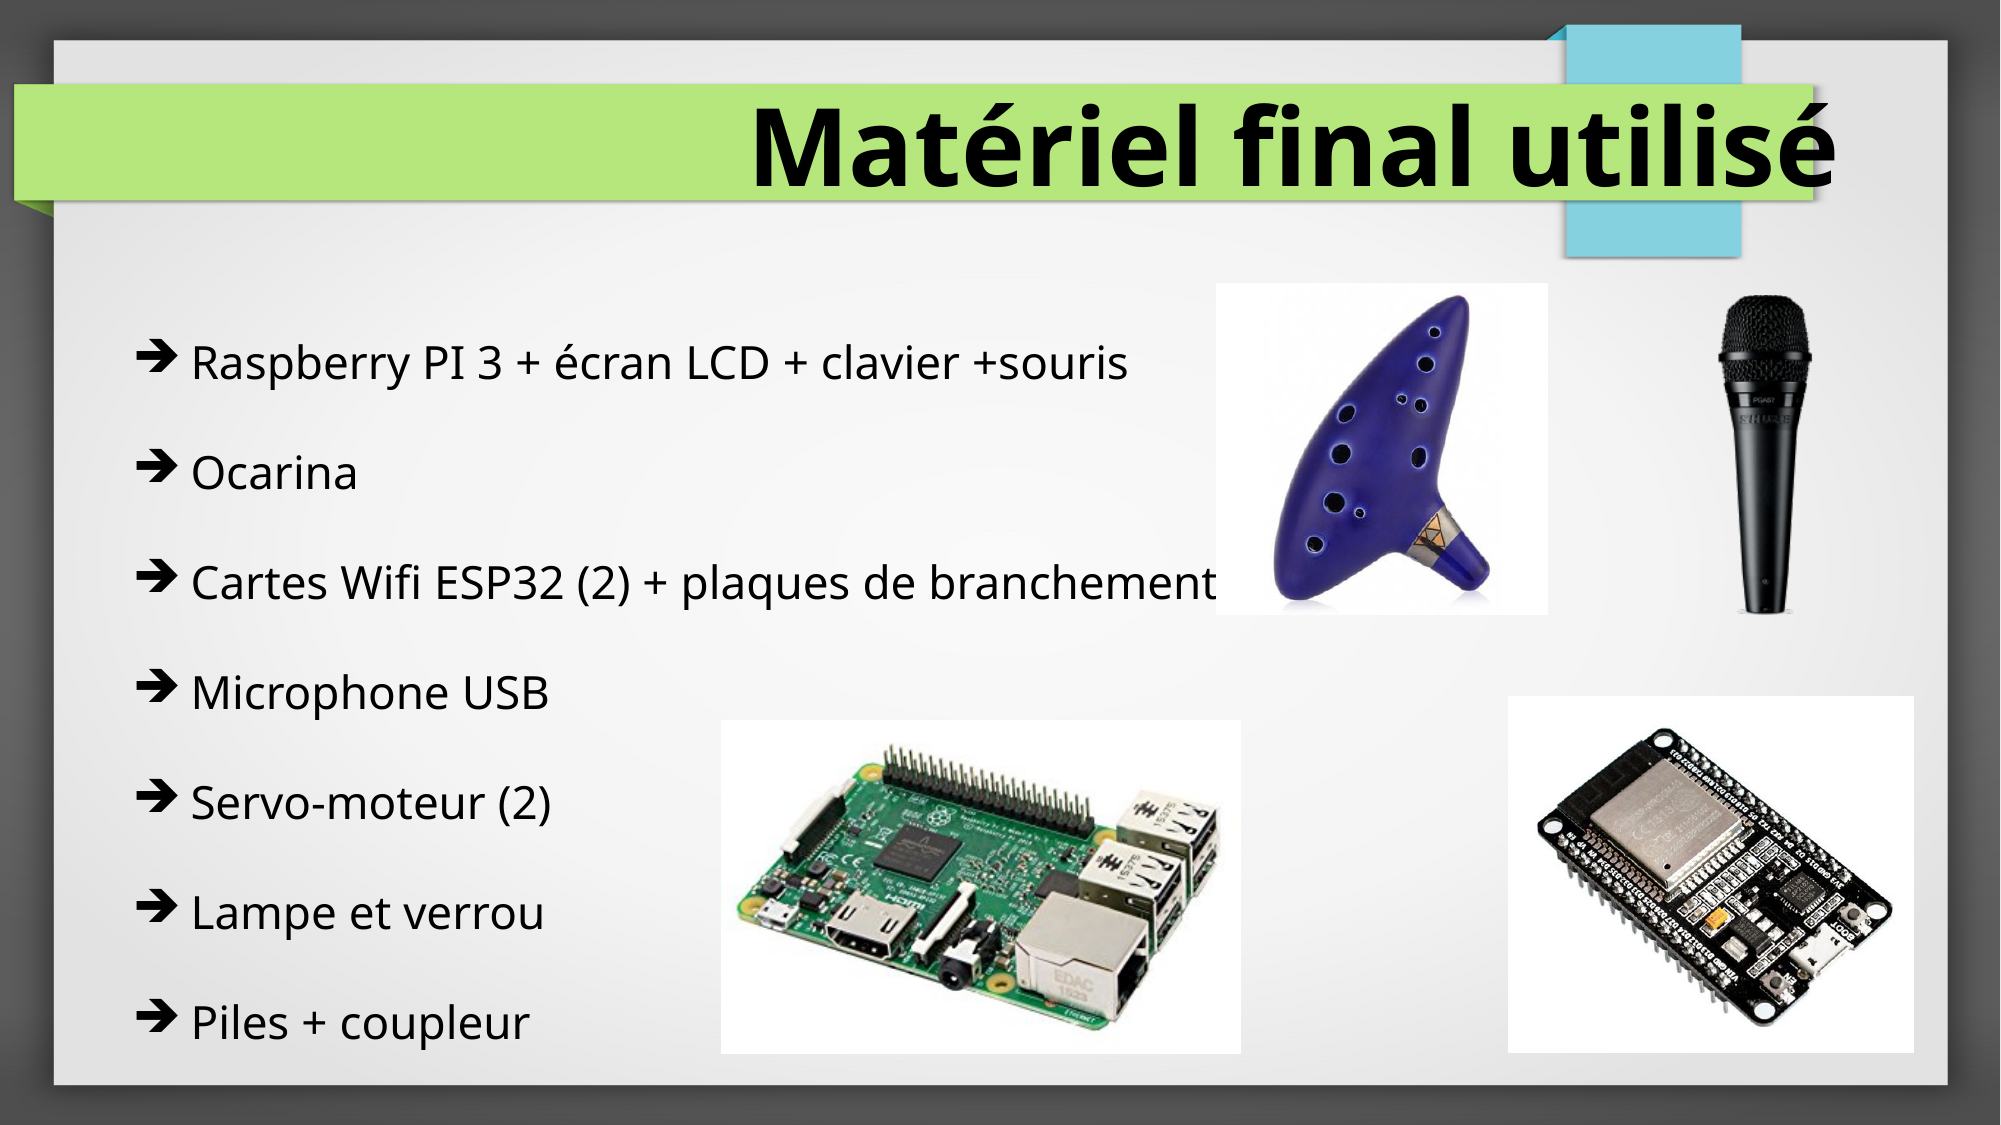

Matériel final utilisé
 Raspberry PI 3 + écran LCD + clavier +souris
 Ocarina
 Cartes Wifi ESP32 (2) + plaques de branchement
 Microphone USB
 Servo-moteur (2)
 Lampe et verrou
 Piles + coupleur